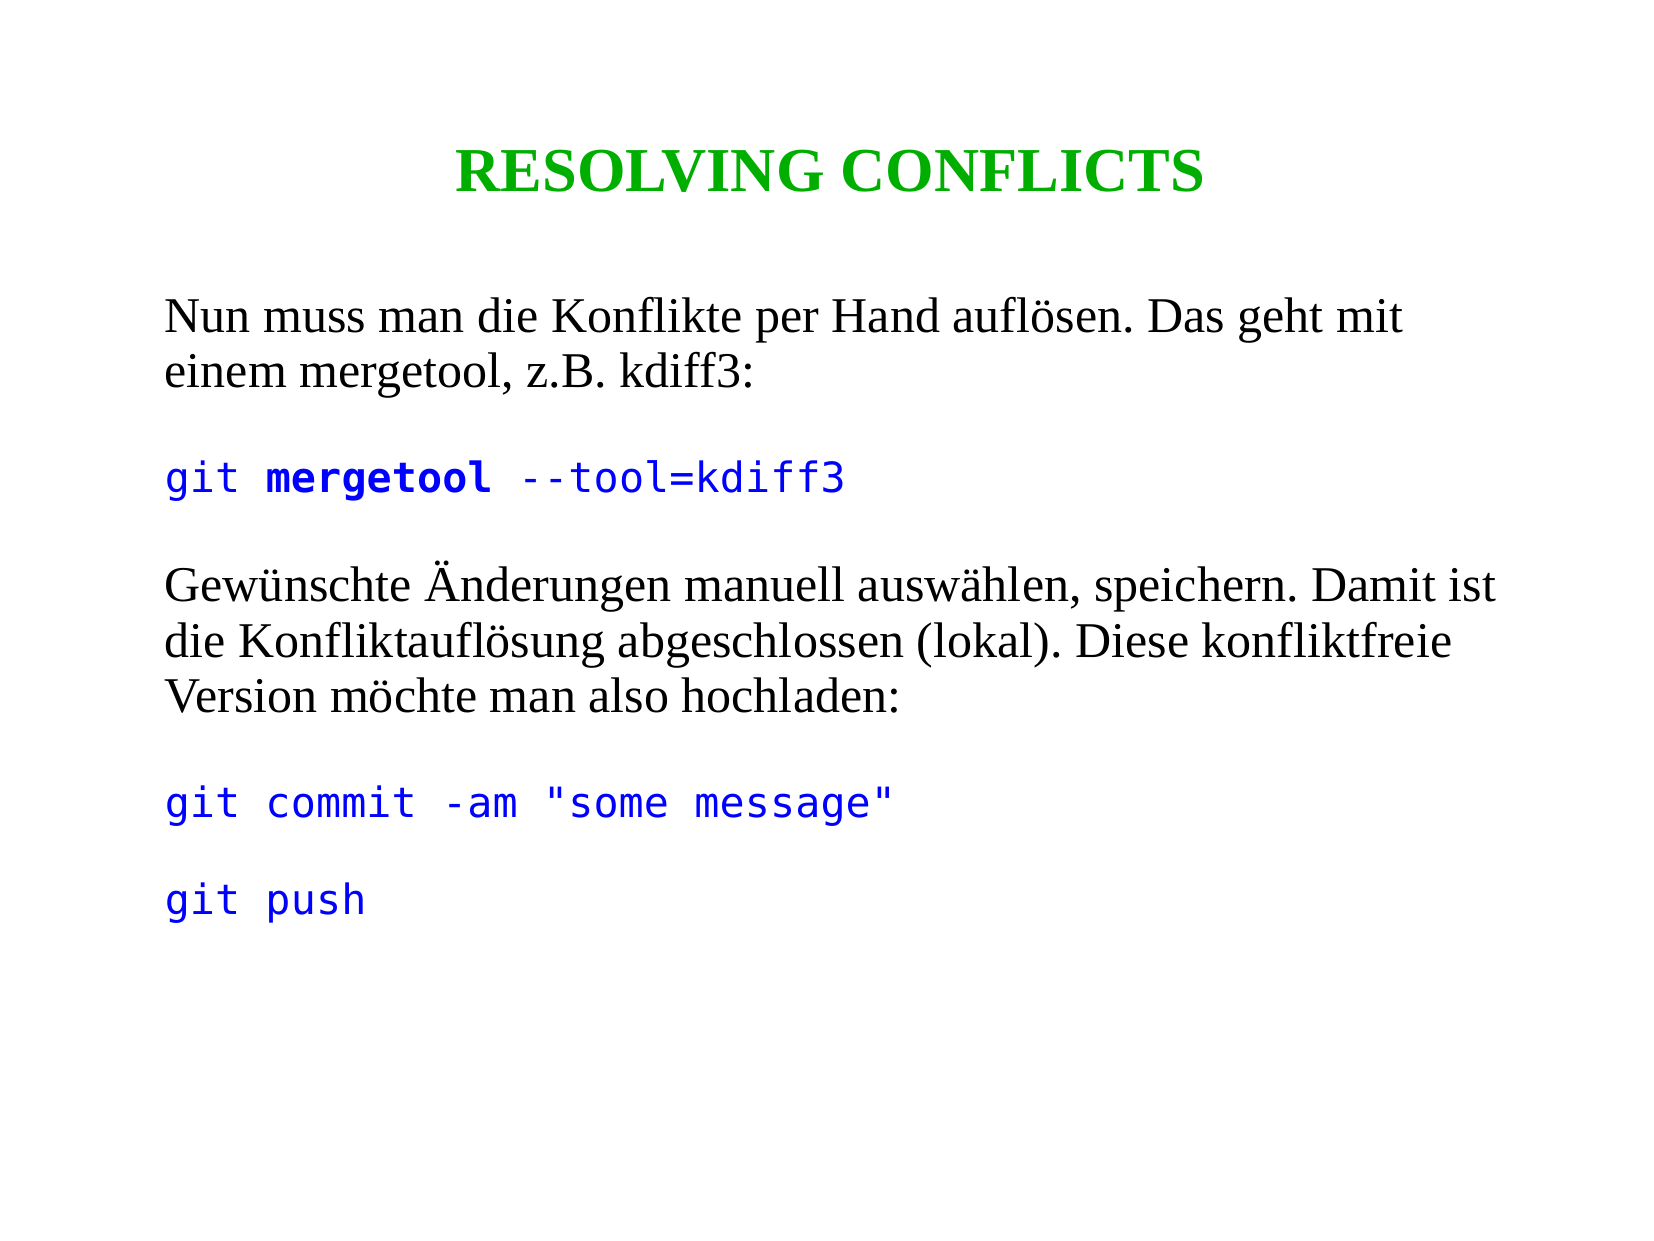

RESOLVING CONFLICTS
Nun muss man die Konflikte per Hand auflösen. Das geht mit einem mergetool, z.B. kdiff3:
git mergetool --tool=kdiff3
Gewünschte Änderungen manuell auswählen, speichern. Damit ist die Konfliktauflösung abgeschlossen (lokal). Diese konfliktfreie Version möchte man also hochladen:
git commit -am "some message"
git push